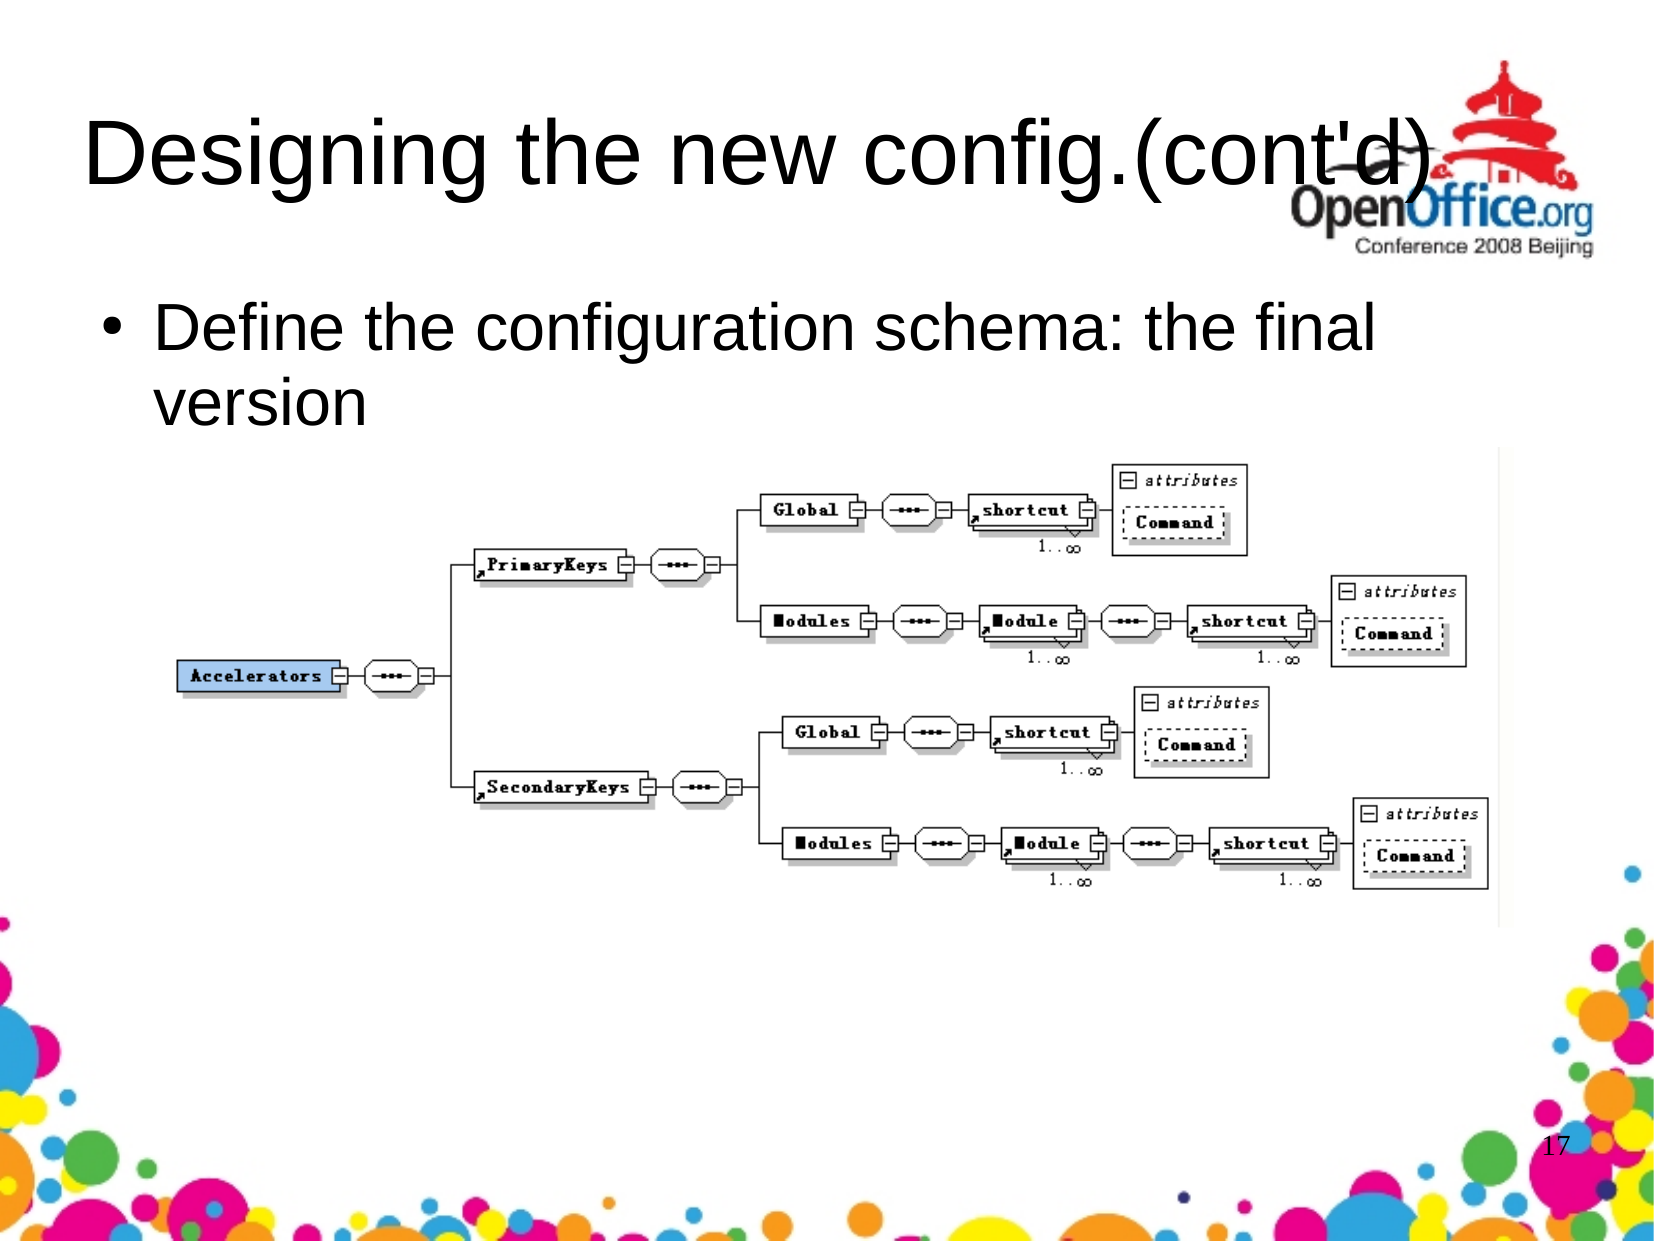

# Designing the new config.(cont'd)
Define the configuration schema: the final version
17